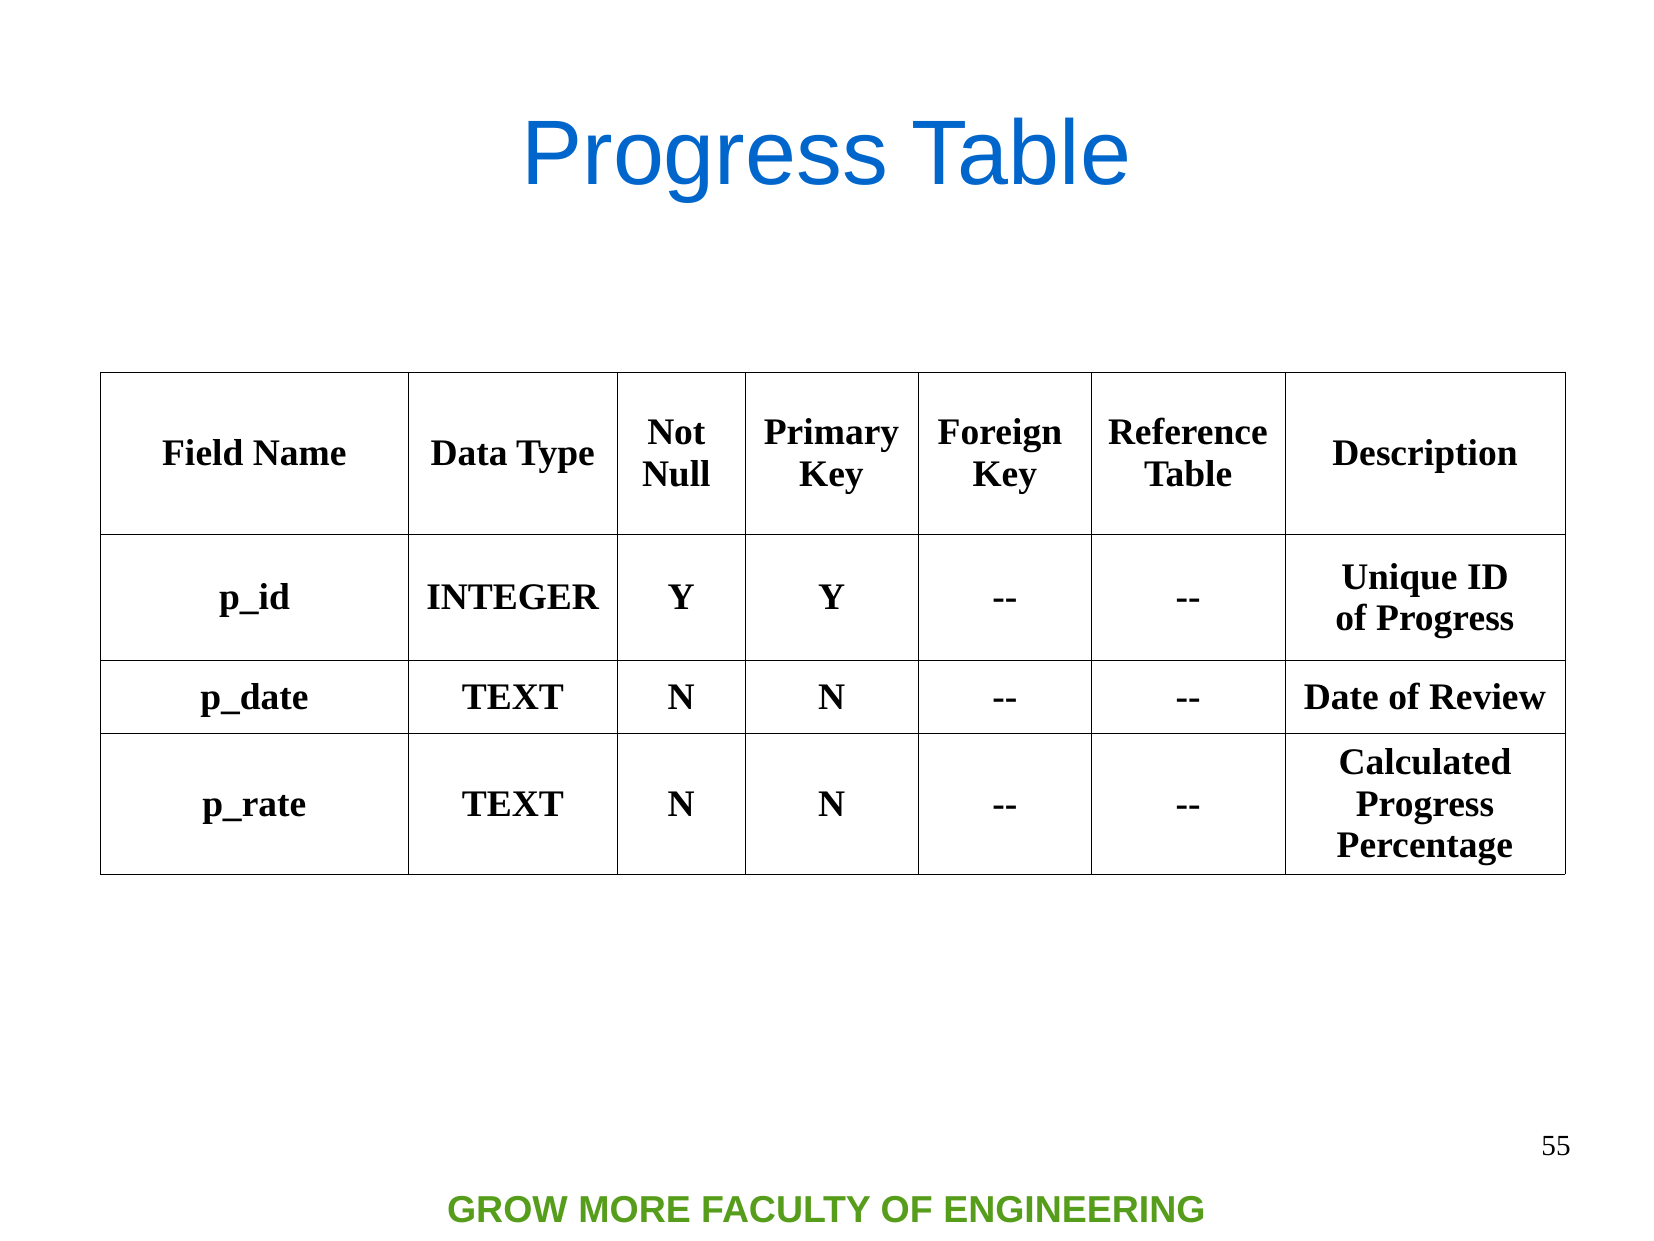

# Progress Table
| Field Name | Data Type | Not Null | Primary Key | Foreign Key | Reference Table | Description |
| --- | --- | --- | --- | --- | --- | --- |
| p\_id | INTEGER | Y | Y | -- | -- | Unique ID of Progress |
| p\_date | TEXT | N | N | -- | -- | Date of Review |
| p\_rate | TEXT | N | N | -- | -- | Calculated Progress Percentage |
55